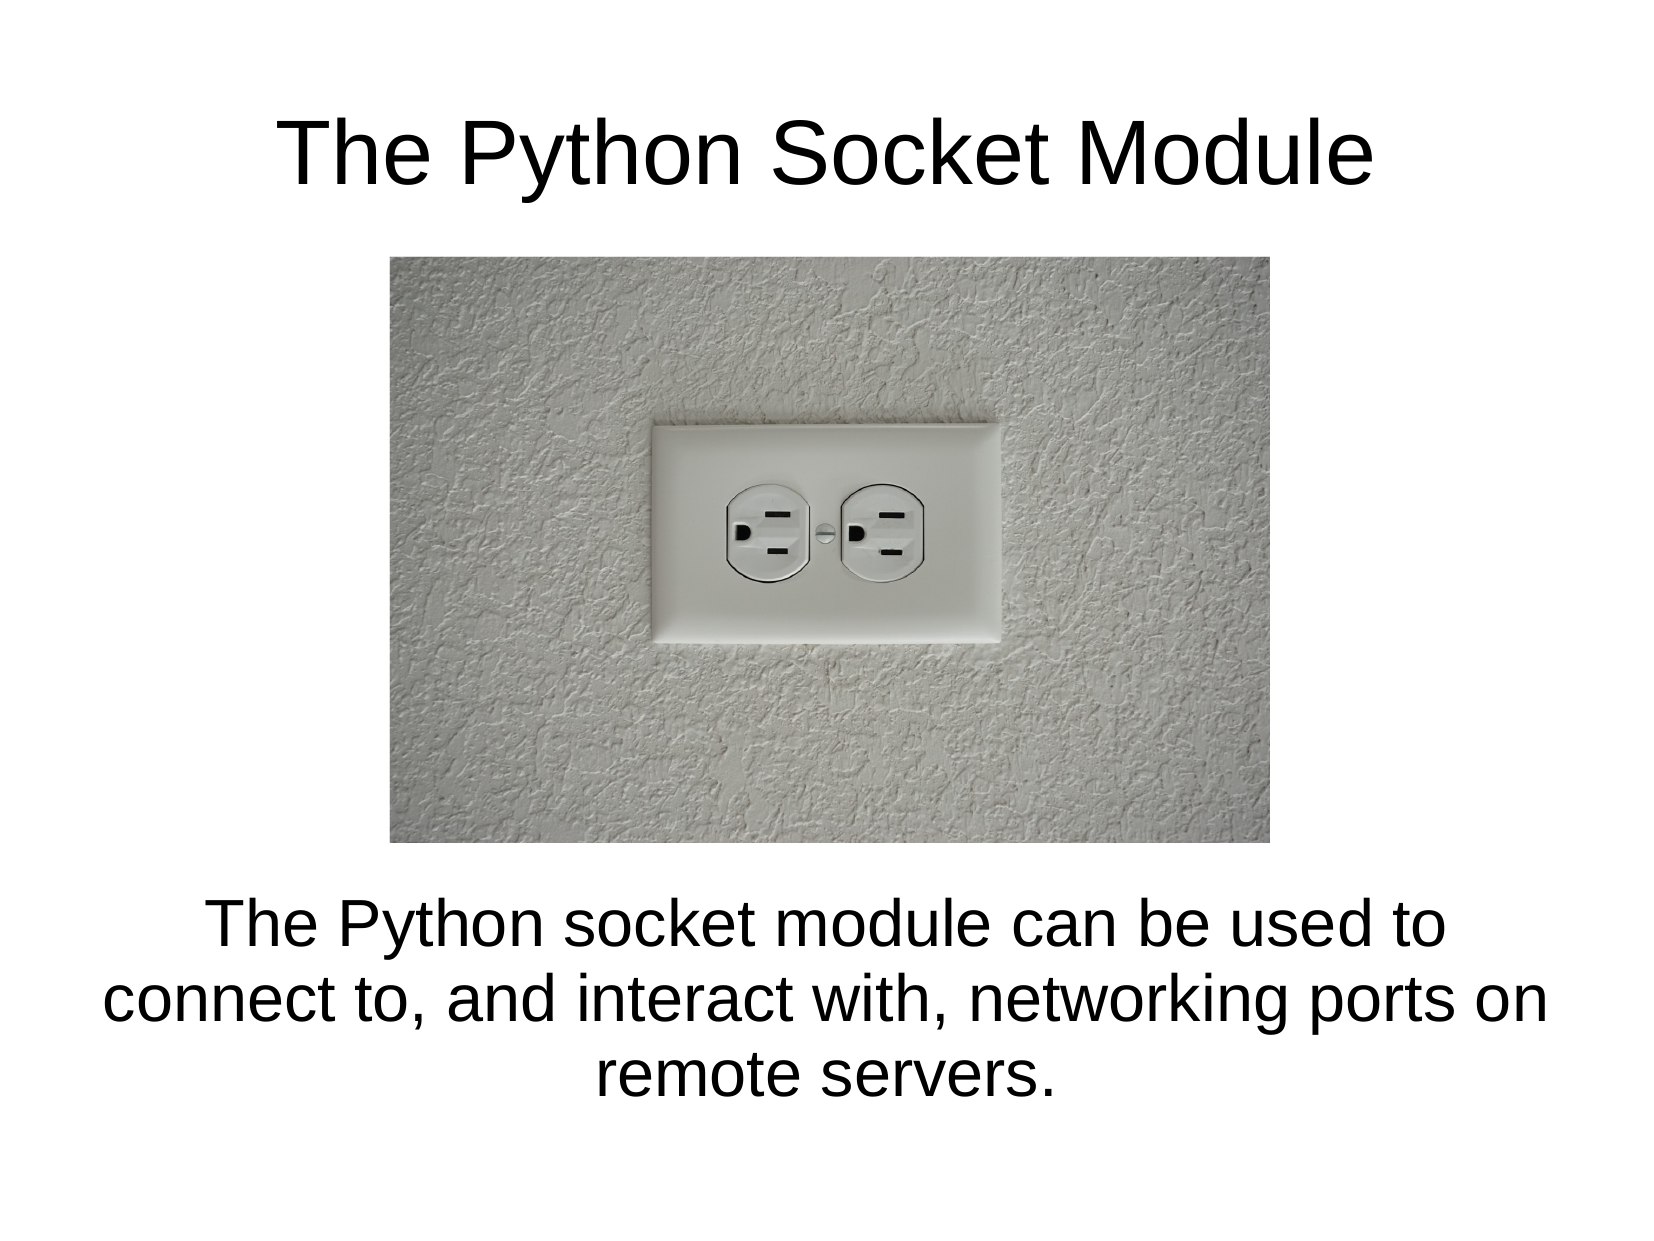

# The Python Socket Module
The Python socket module can be used to connect to, and interact with, networking ports on remote servers.